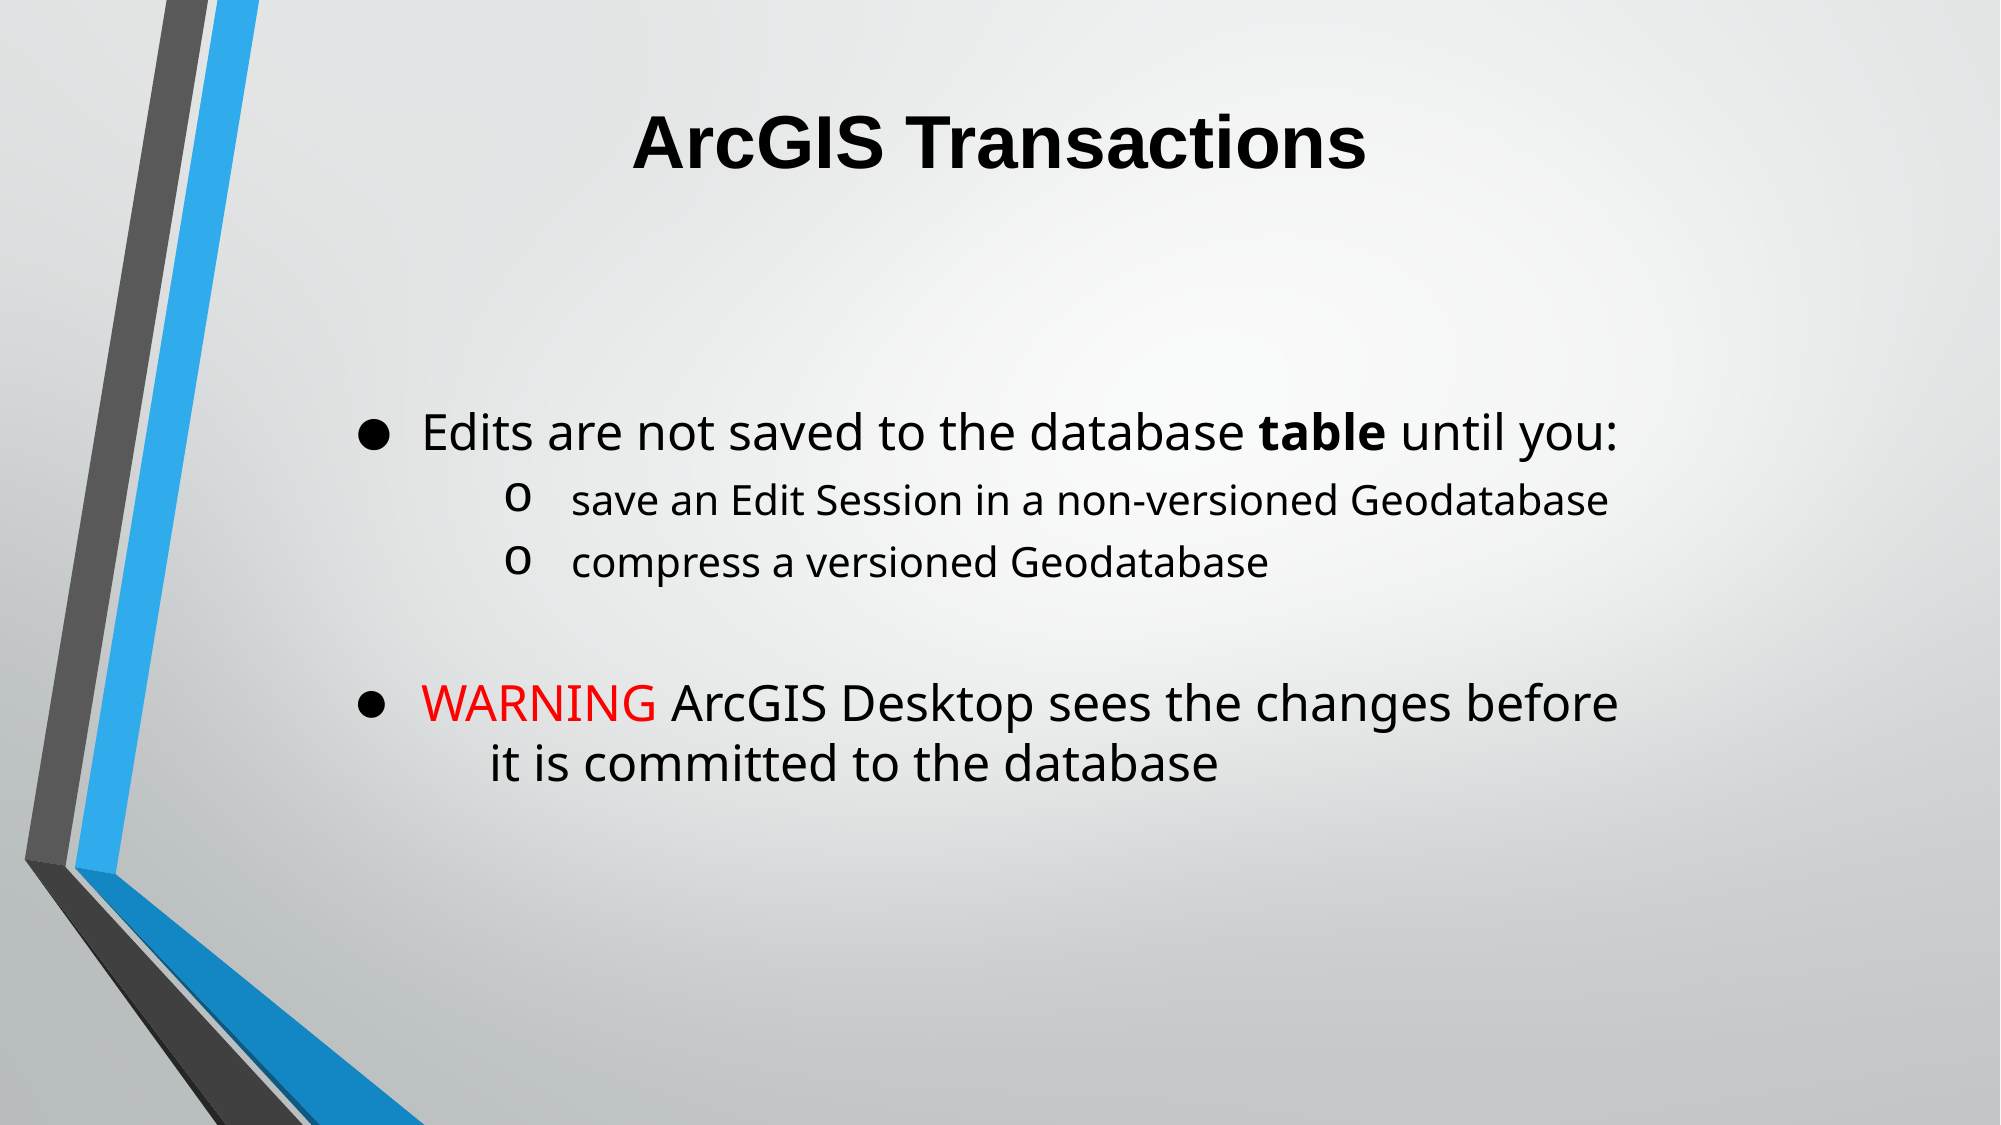

# ArcGIS Transactions
Edits are not saved to the database table until you:
save an Edit Session in a non-versioned Geodatabase
compress a versioned Geodatabase
WARNING ArcGIS Desktop sees the changes before it is committed to the database